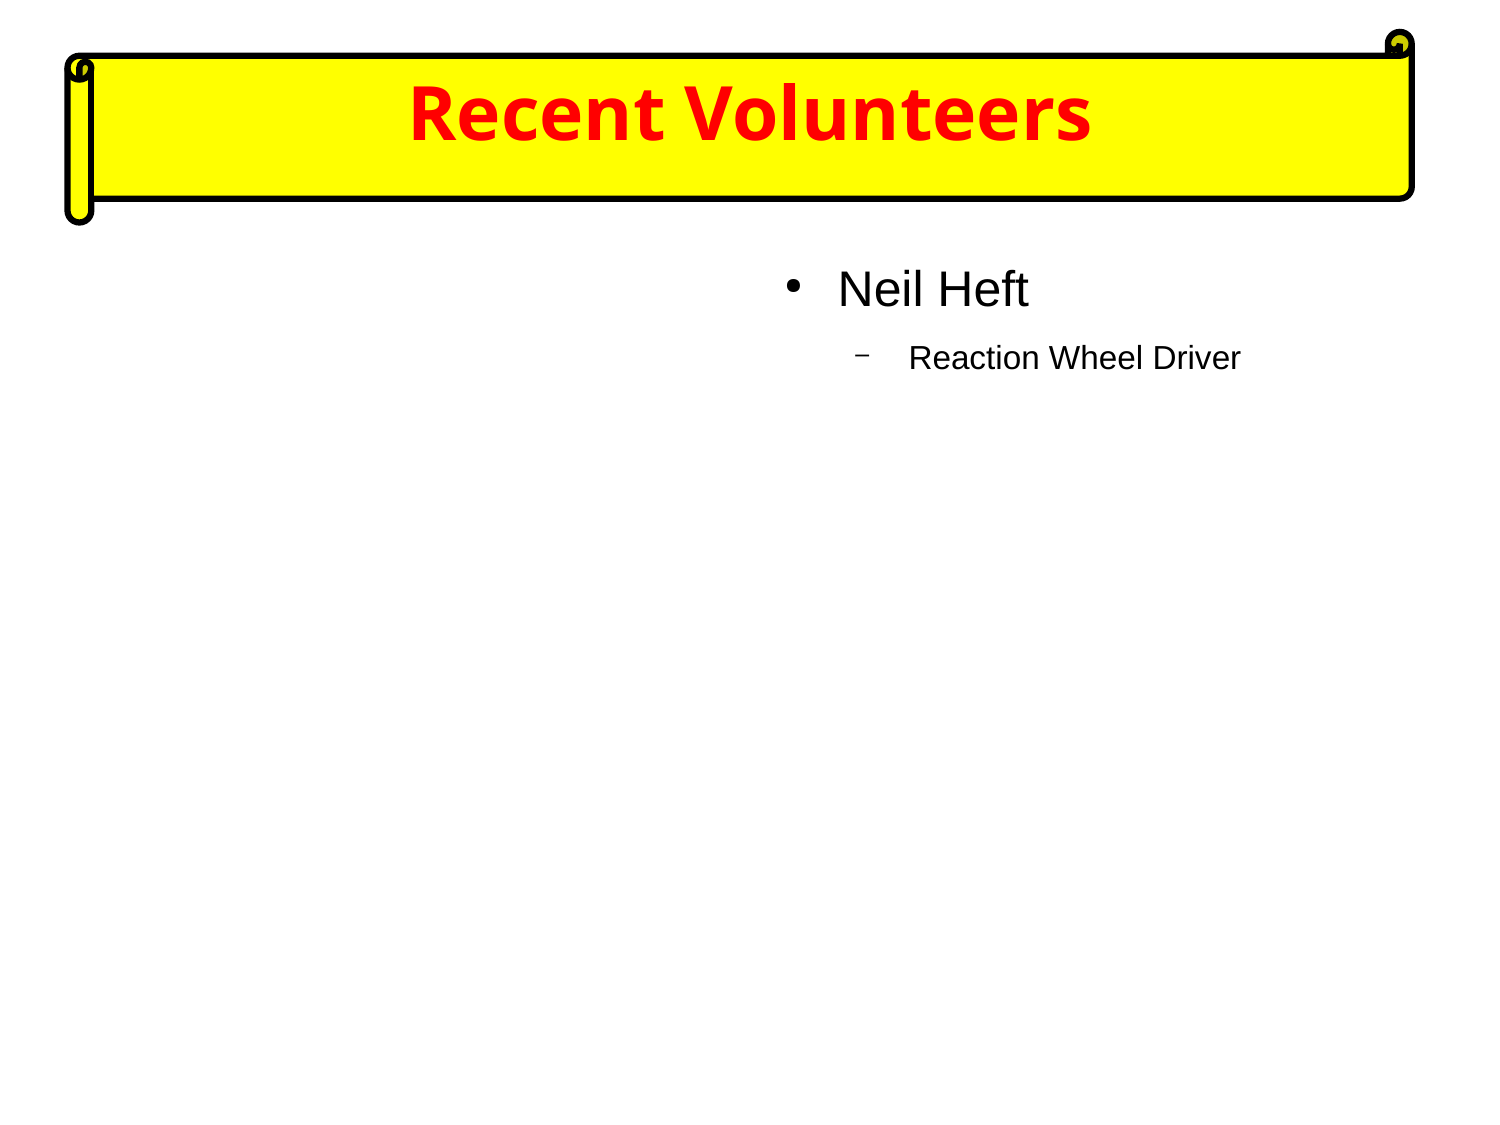

Recent Volunteers
#
Neil Heft
Reaction Wheel Driver